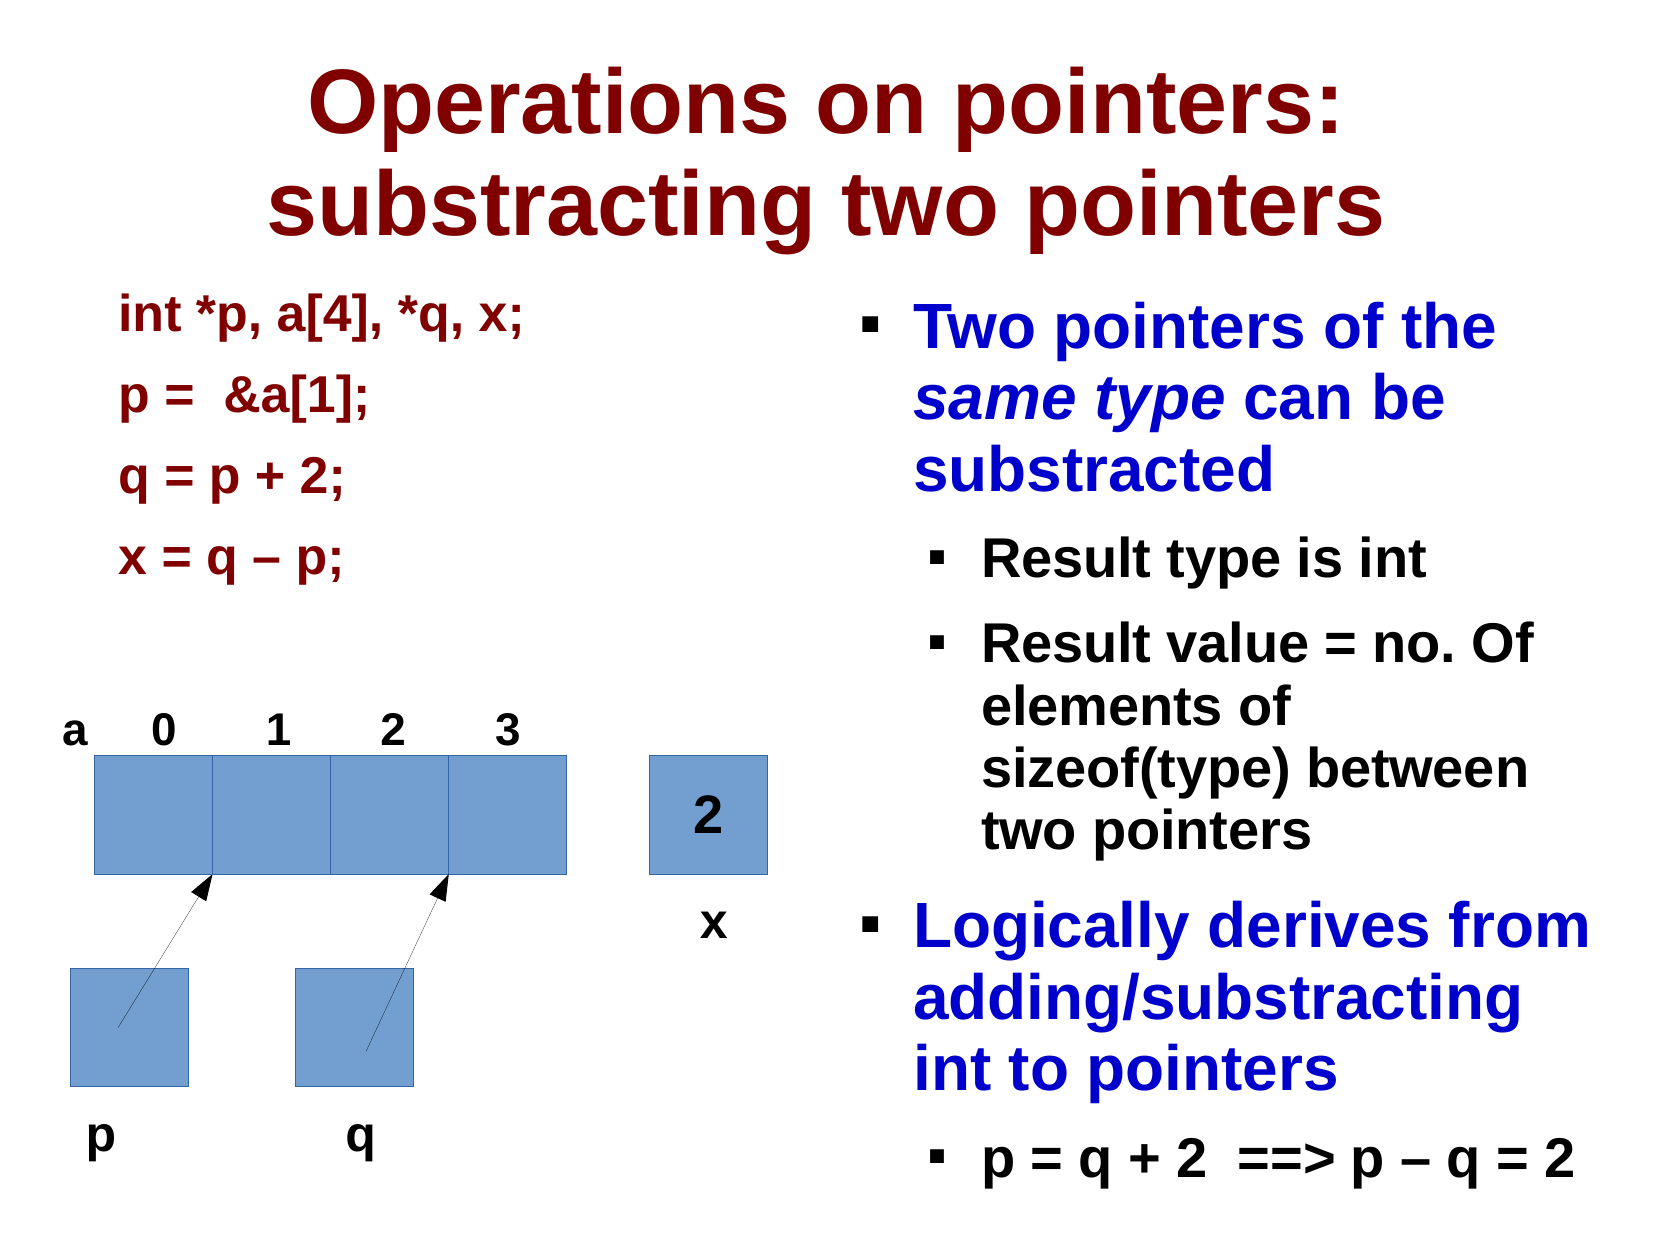

# Operations on pointers: substracting two pointers
int *p, a[4], *q, x;
p = &a[1];
q = p + 2;
x = q – p;
Two pointers of the same type can be substracted
Result type is int
Result value = no. Of elements of sizeof(type) between two pointers
Logically derives from adding/substracting int to pointers
p = q + 2 ==> p – q = 2
a 0 1 2 3
2
x
p
q